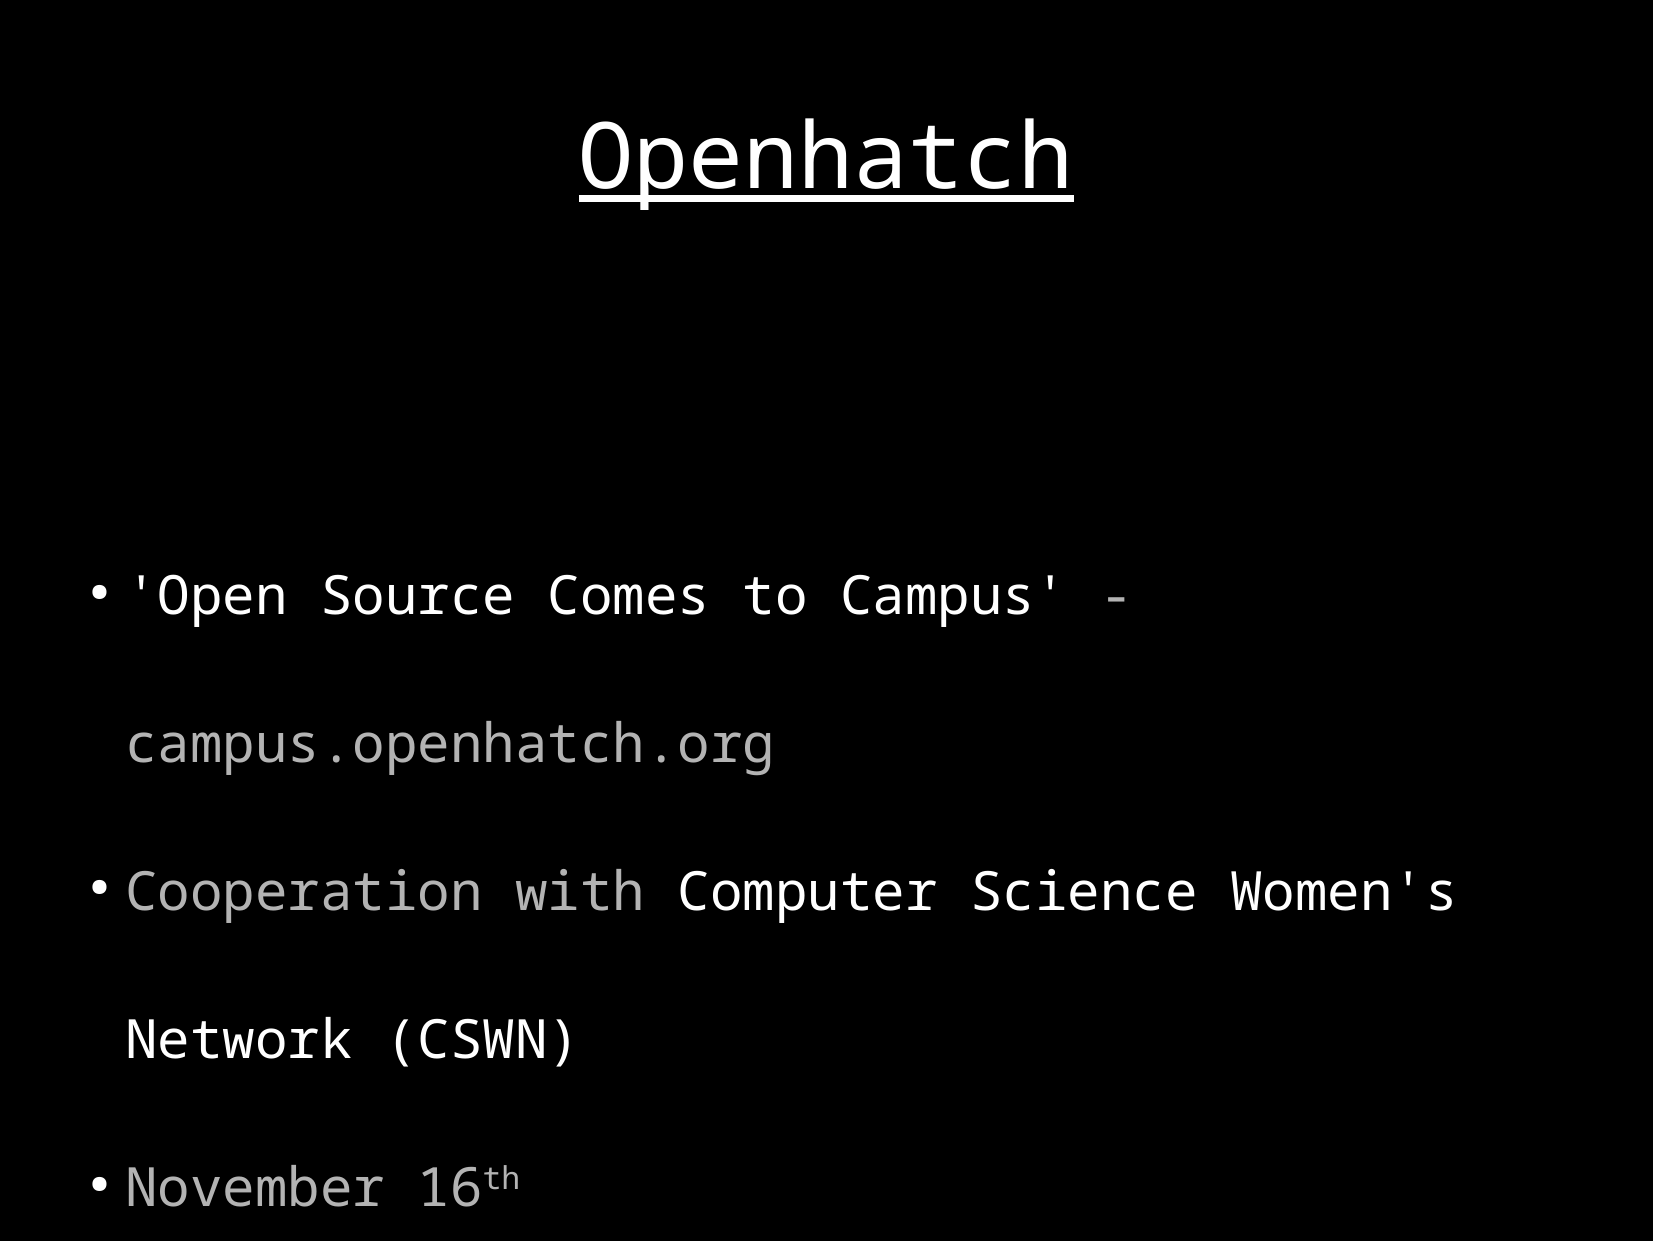

# Openhatch
'Open Source Comes to Campus' - campus.openhatch.org
Cooperation with Computer Science Women's Network (CSWN)
November 16th